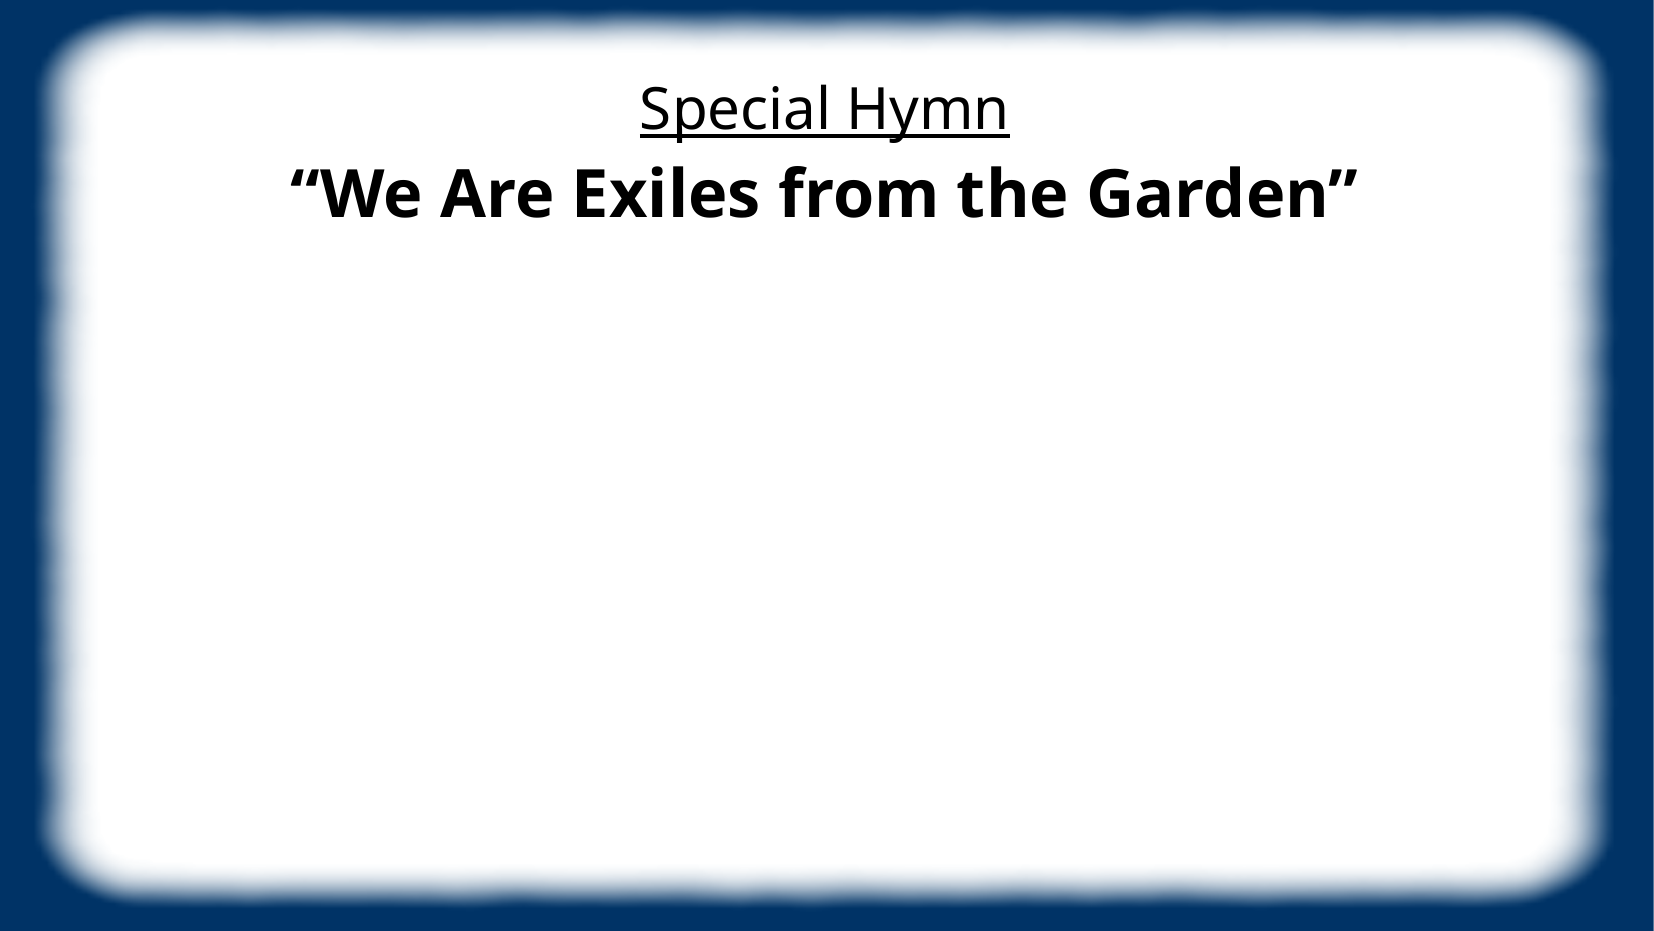

Special Hymn
“We Are Exiles from the Garden”